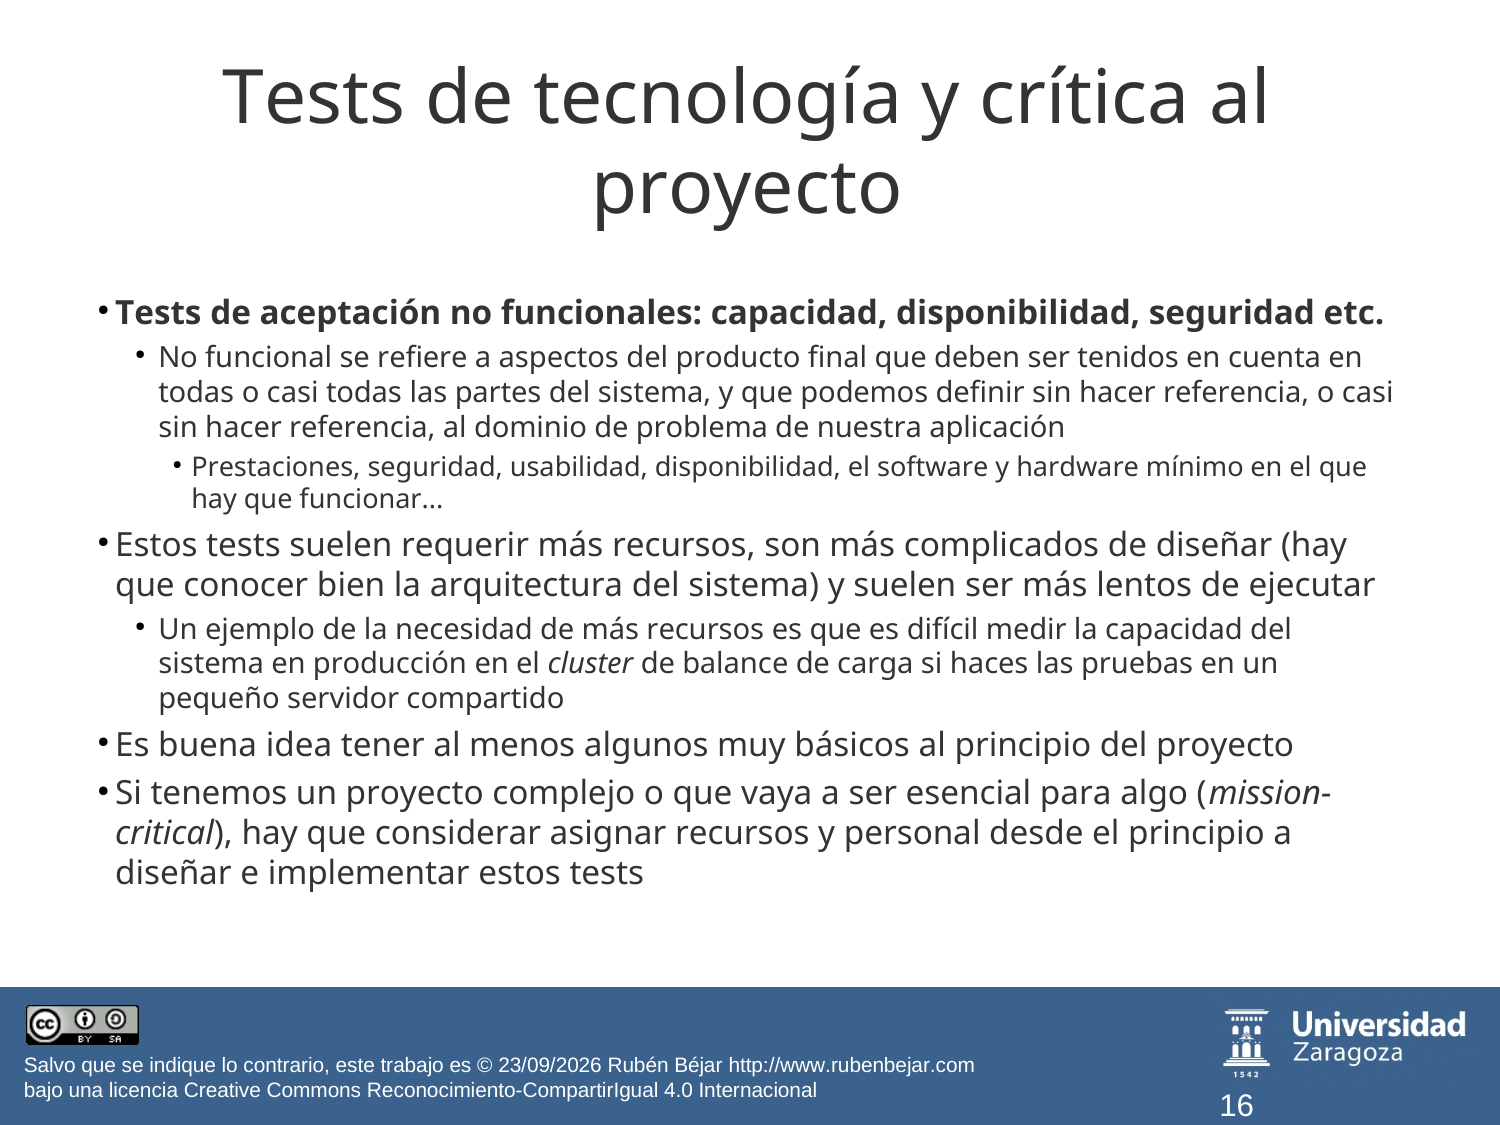

# Tests de tecnología y crítica al proyecto
Tests de aceptación no funcionales: capacidad, disponibilidad, seguridad etc.
No funcional se refiere a aspectos del producto final que deben ser tenidos en cuenta en todas o casi todas las partes del sistema, y que podemos definir sin hacer referencia, o casi sin hacer referencia, al dominio de problema de nuestra aplicación
Prestaciones, seguridad, usabilidad, disponibilidad, el software y hardware mínimo en el que hay que funcionar...
Estos tests suelen requerir más recursos, son más complicados de diseñar (hay que conocer bien la arquitectura del sistema) y suelen ser más lentos de ejecutar
Un ejemplo de la necesidad de más recursos es que es difícil medir la capacidad del sistema en producción en el cluster de balance de carga si haces las pruebas en un pequeño servidor compartido
Es buena idea tener al menos algunos muy básicos al principio del proyecto
Si tenemos un proyecto complejo o que vaya a ser esencial para algo (mission-critical), hay que considerar asignar recursos y personal desde el principio a diseñar e implementar estos tests